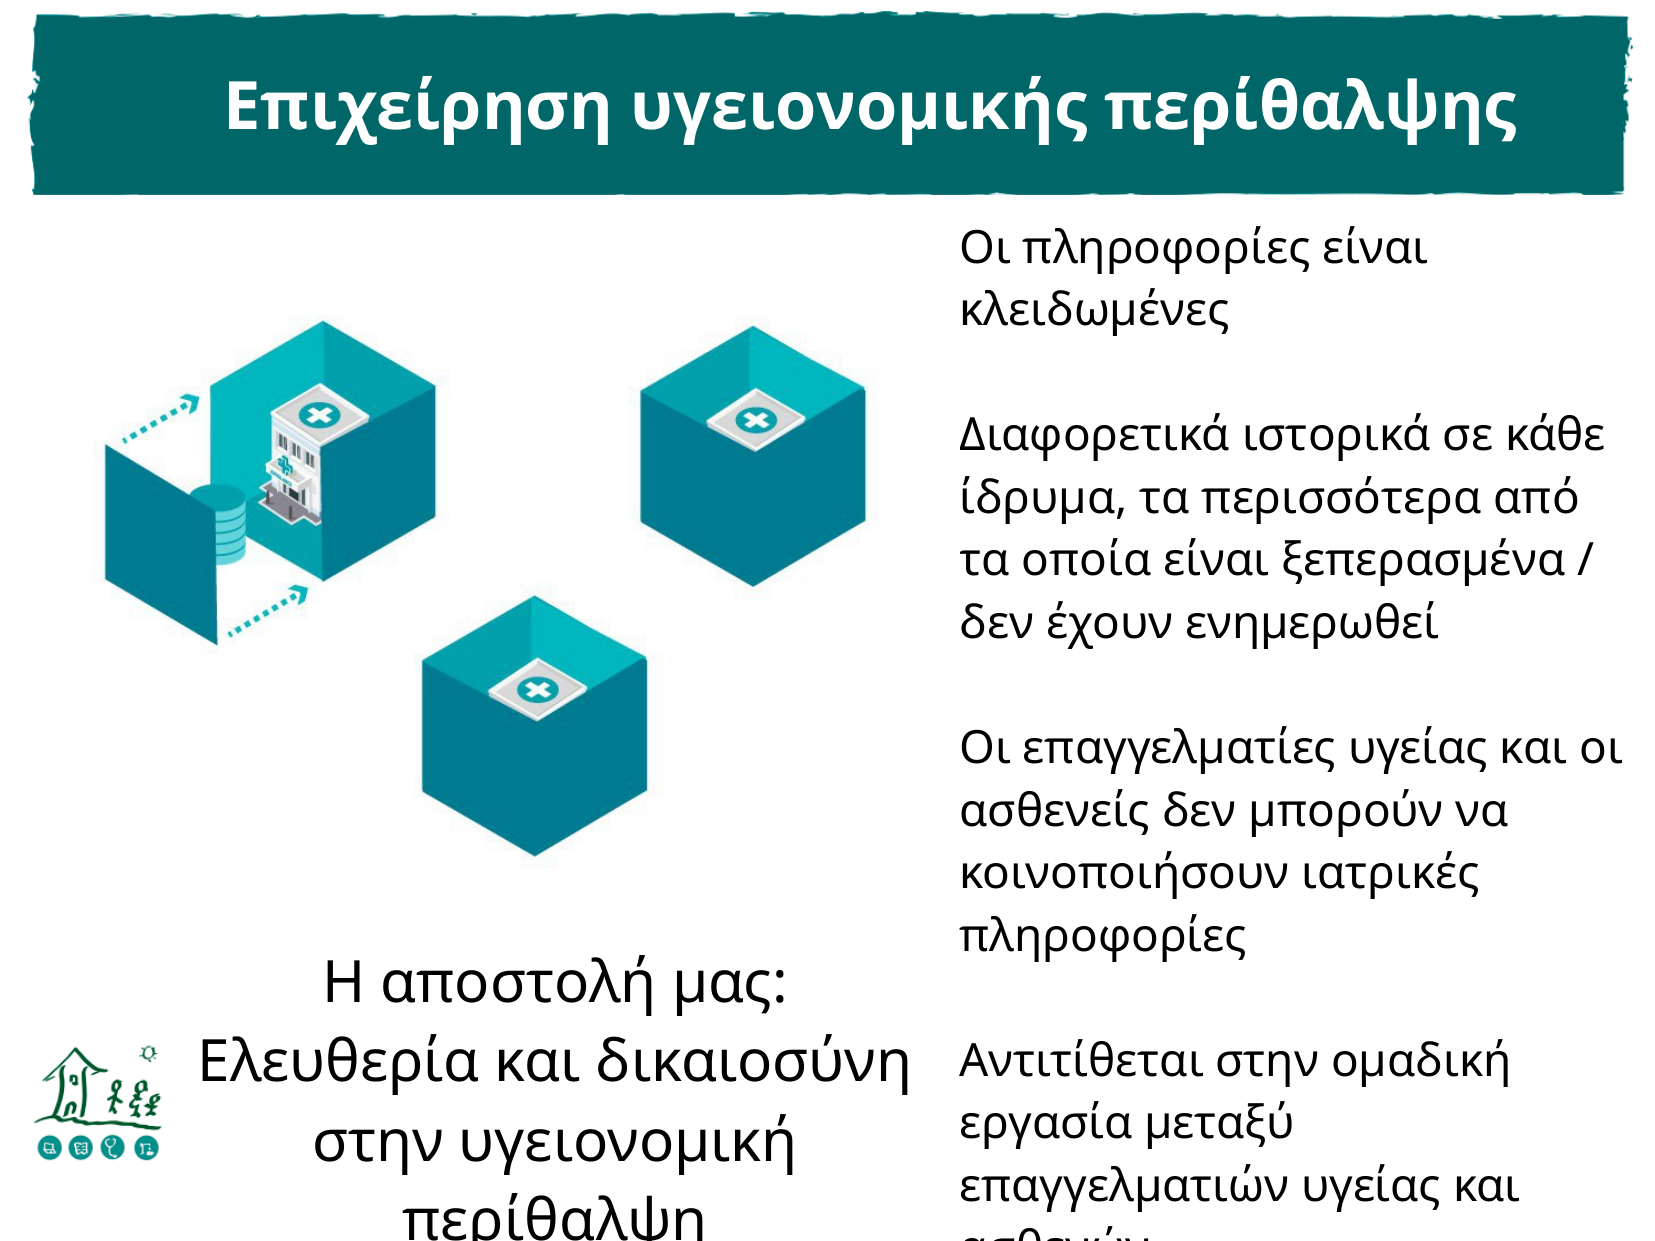

# Επιχείρηση υγειονομικής περίθαλψης
Οι πληροφορίες είναι κλειδωμένες
Διαφορετικά ιστορικά σε κάθε ίδρυμα, τα περισσότερα από τα οποία είναι ξεπερασμένα / δεν έχουν ενημερωθεί
Οι επαγγελματίες υγείας και οι ασθενείς δεν μπορούν να κοινοποιήσουν ιατρικές πληροφορίες
Αντιτίθεται στην ομαδική εργασία μεταξύ επαγγελματιών υγείας και ασθενών
Αφαιρεί πολύτιμο χρόνο από τον επαγγελματία υγείας
Η αποστολή μας:
Ελευθερία και δικαιοσύνη στην υγειονομική περίθαλψη